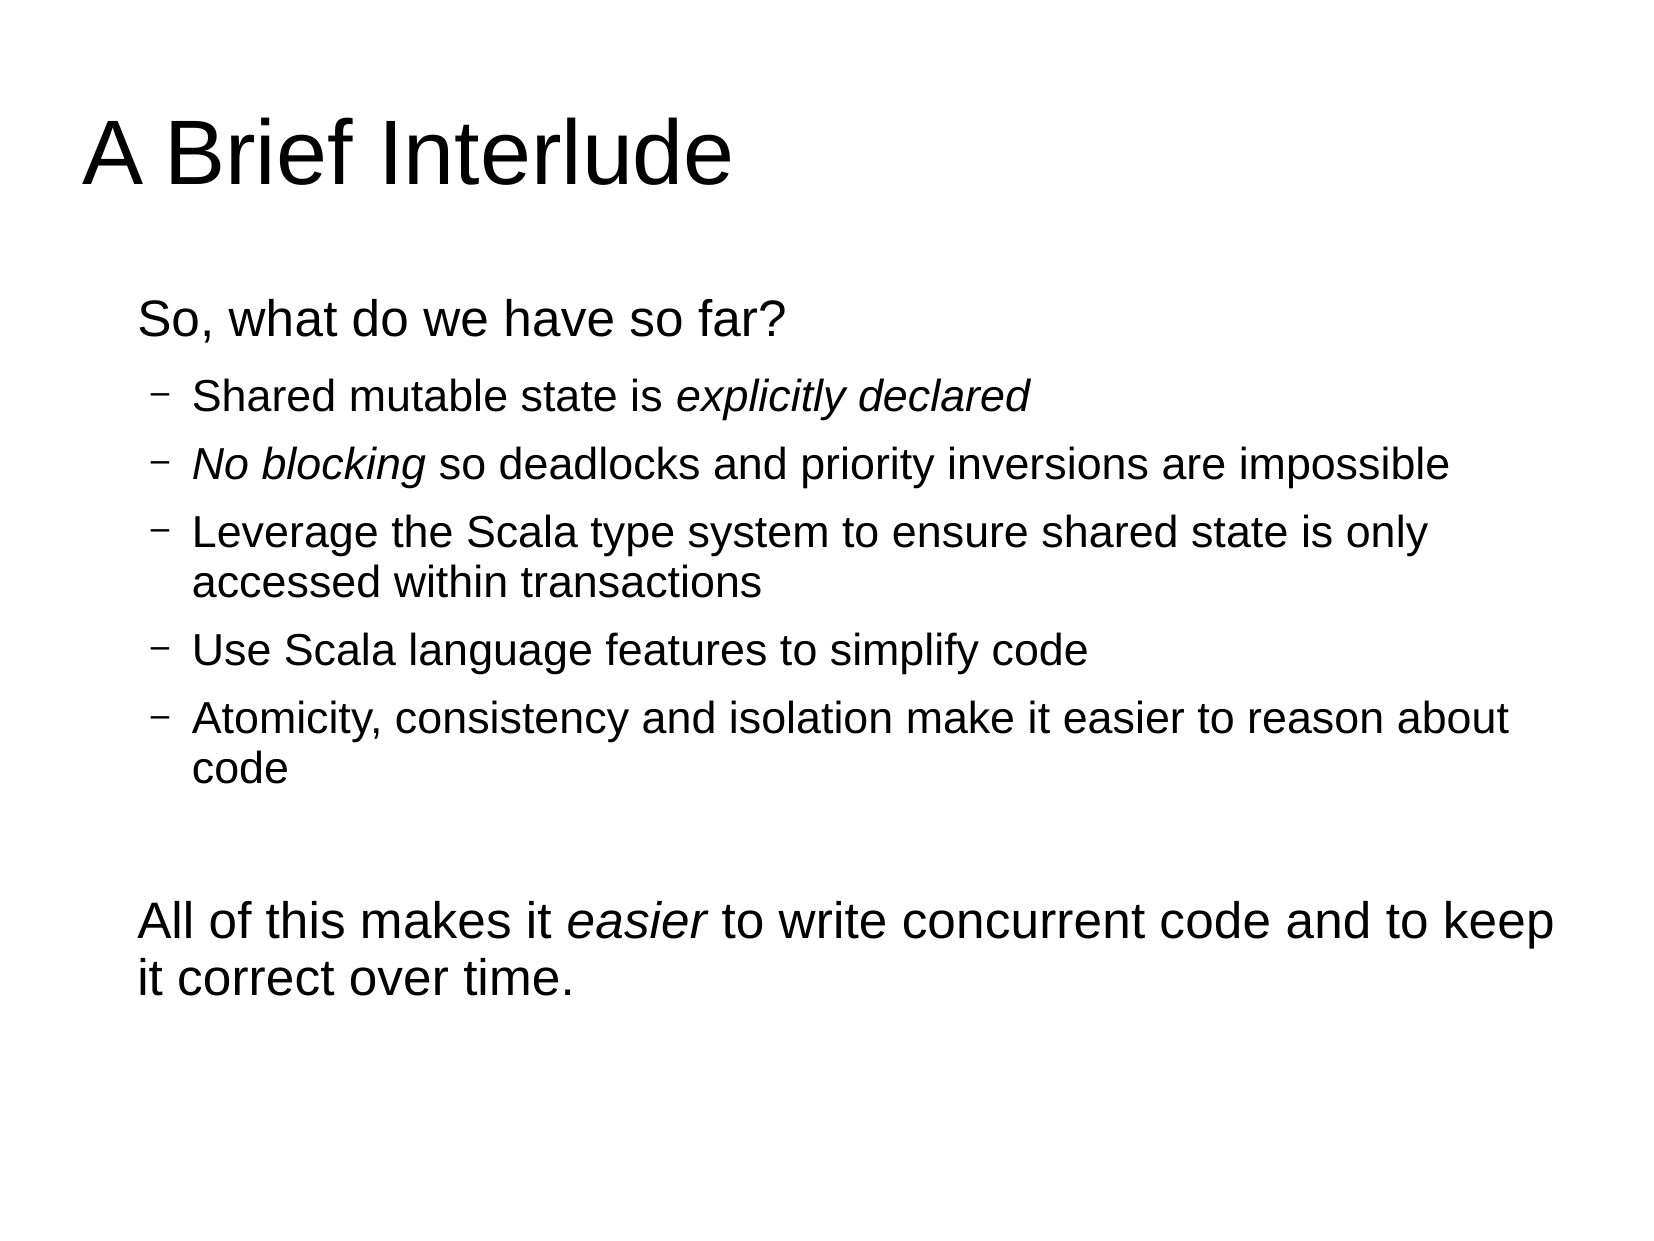

# A Brief Interlude
So, what do we have so far?
Shared mutable state is explicitly declared
No blocking so deadlocks and priority inversions are impossible
Leverage the Scala type system to ensure shared state is only accessed within transactions
Use Scala language features to simplify code
Atomicity, consistency and isolation make it easier to reason about code
All of this makes it easier to write concurrent code and to keep it correct over time.